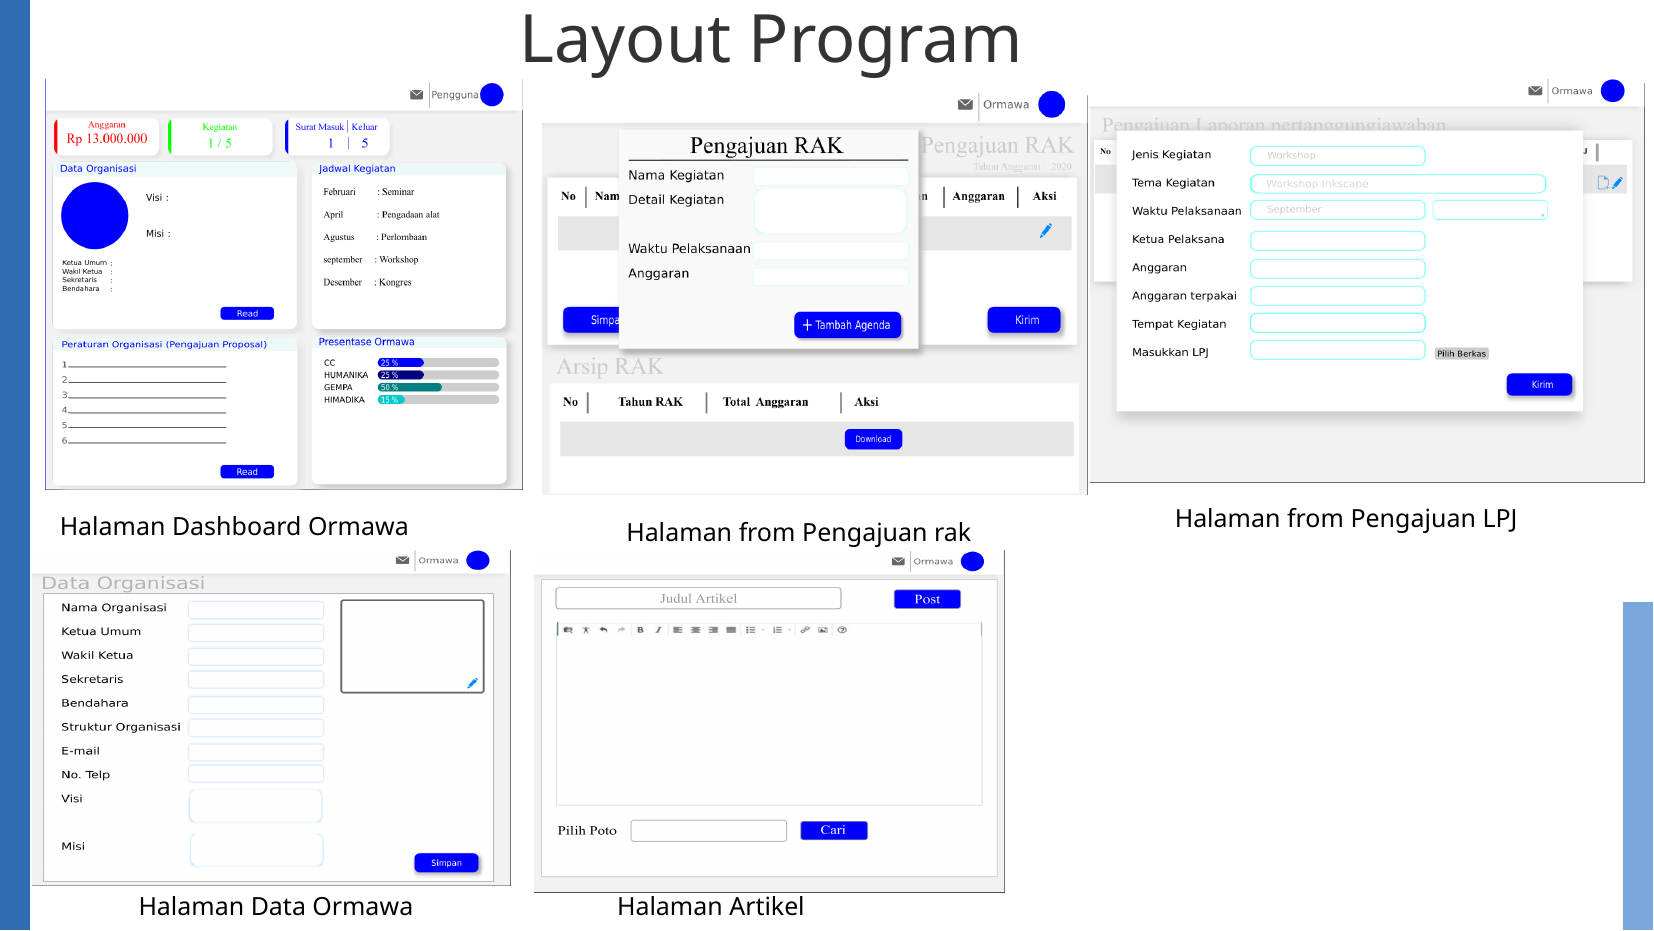

Layout Program
#
Halaman from Pengajuan LPJ
Halaman Dashboard Ormawa
Halaman from Pengajuan rak
Halaman Data Ormawa
Halaman Artikel